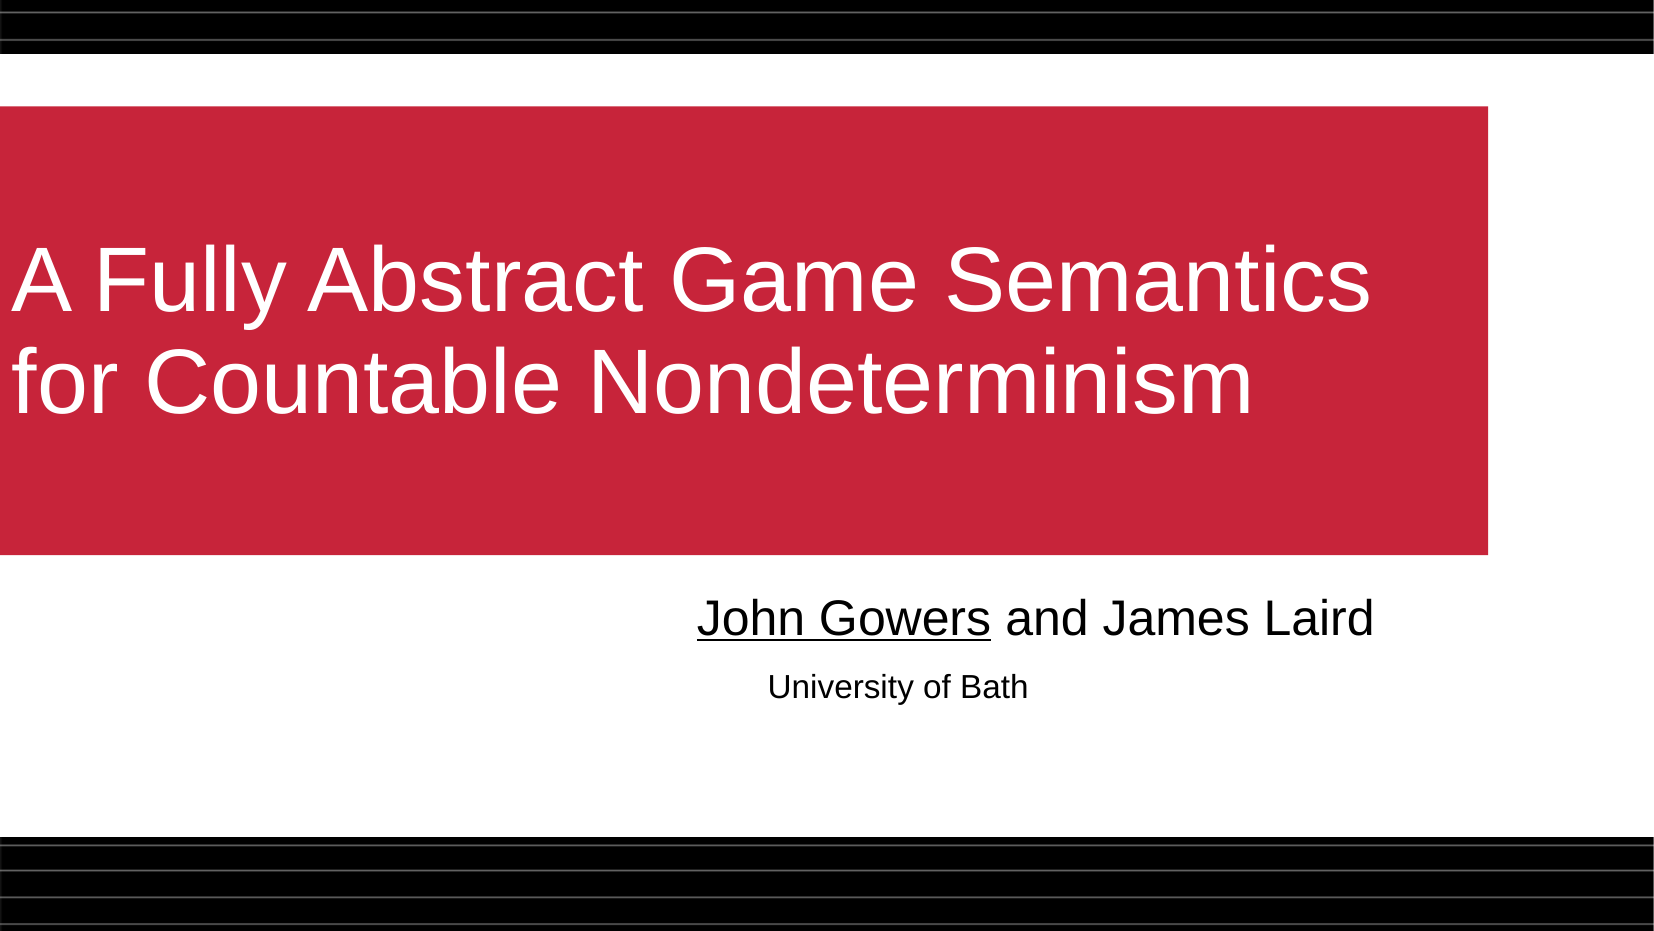

# A Fully Abstract Game Semantics for Countable Nondeterminism
John Gowers and James Laird
University of Bath